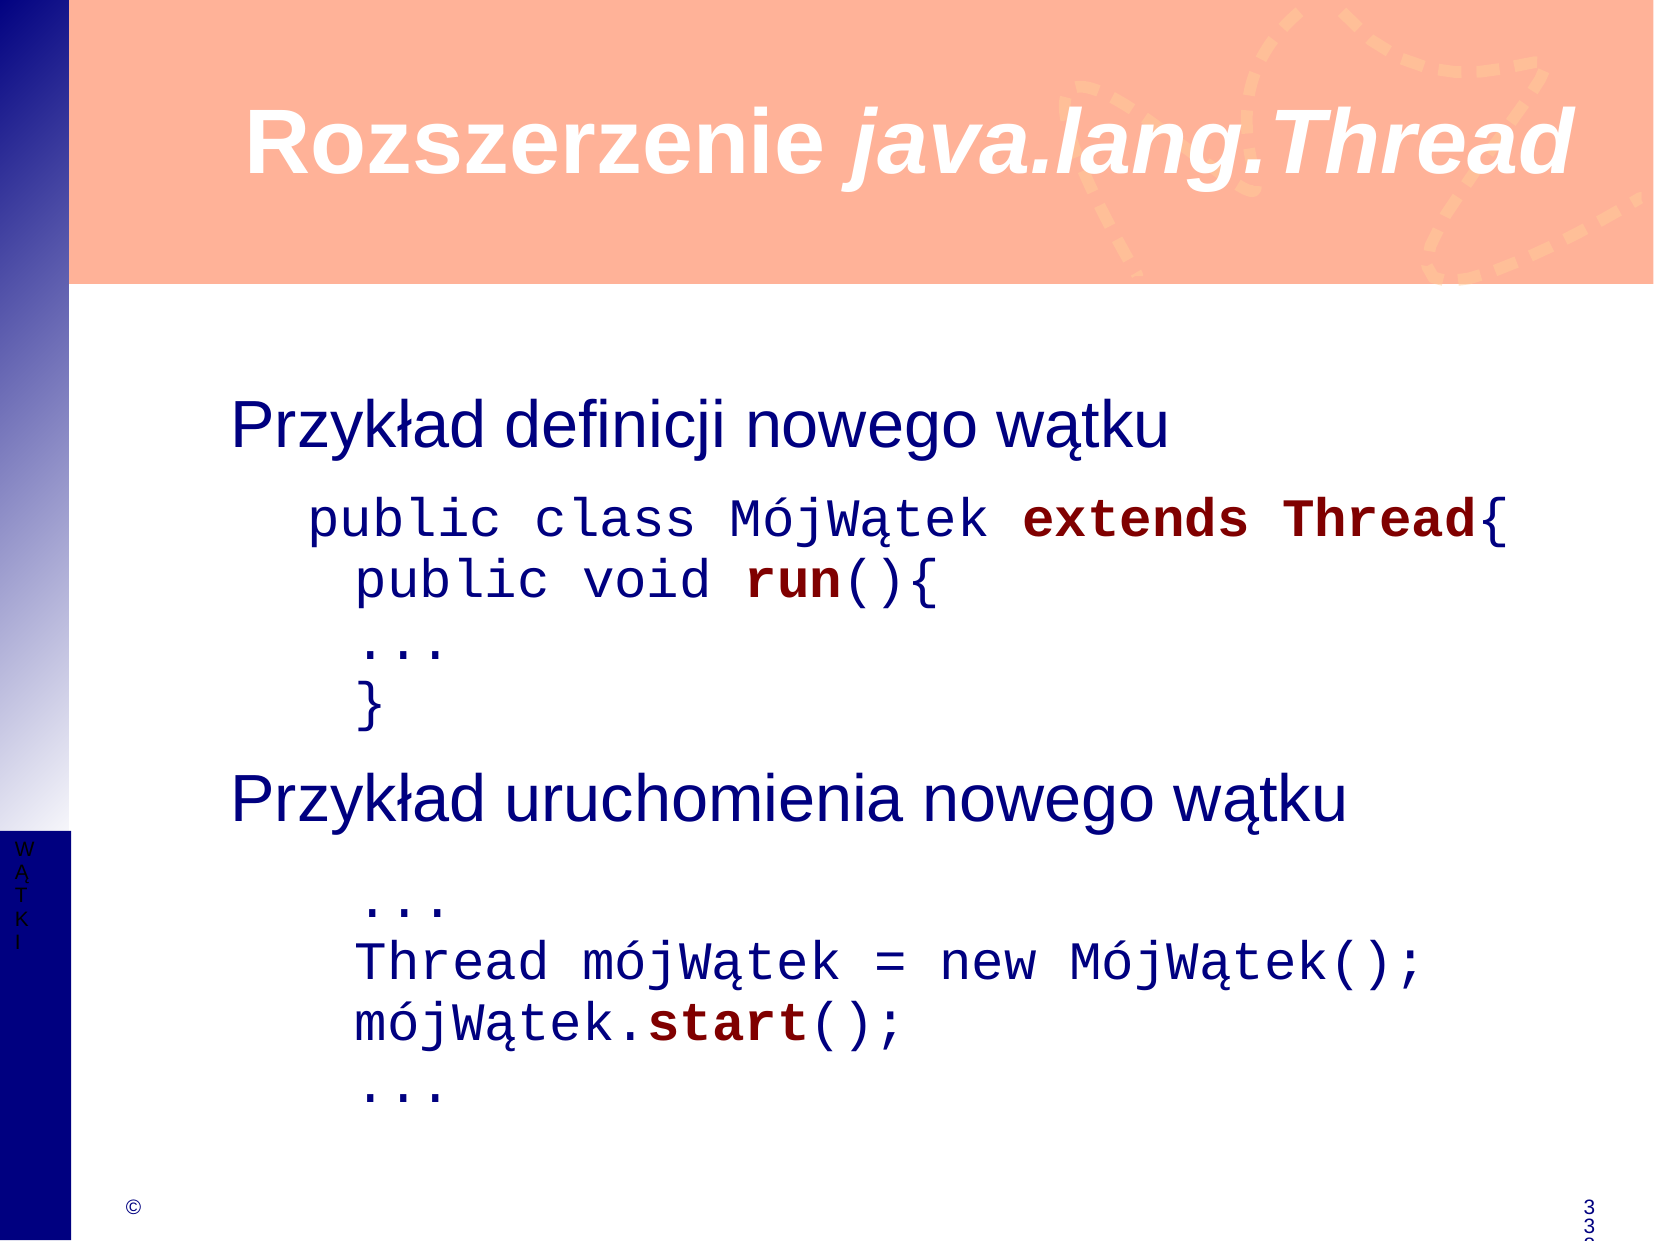

Rozszerzenie java.lang.Thread
# Przykład definicji nowego wątku
public class MójWątek extends Thread{
public void run(){
...
}
Przykład uruchomienia nowego wątku
 ...
Thread mójWątek = new MójWątek();
mójWątek.start();
...
W
Ą
T
K
I